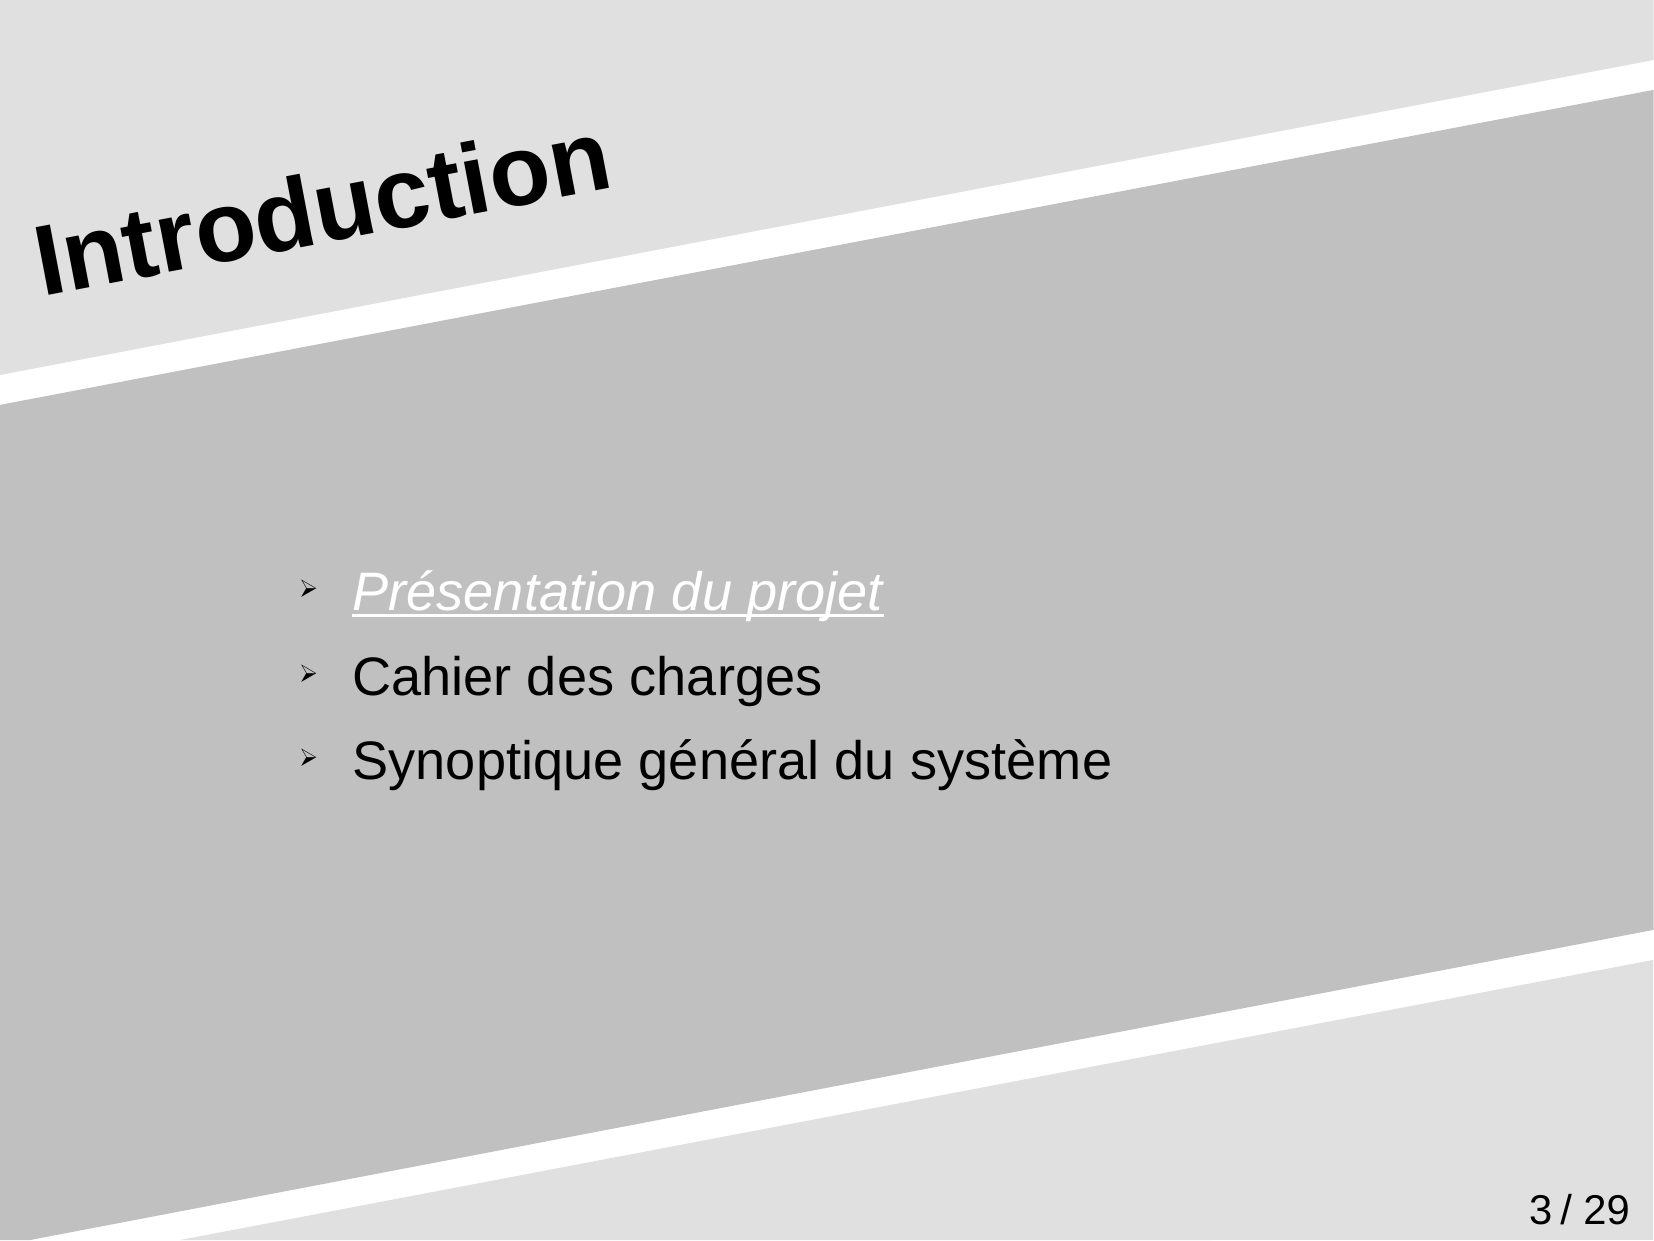

# Introduction
Présentation du projet
Cahier des charges
Synoptique général du système